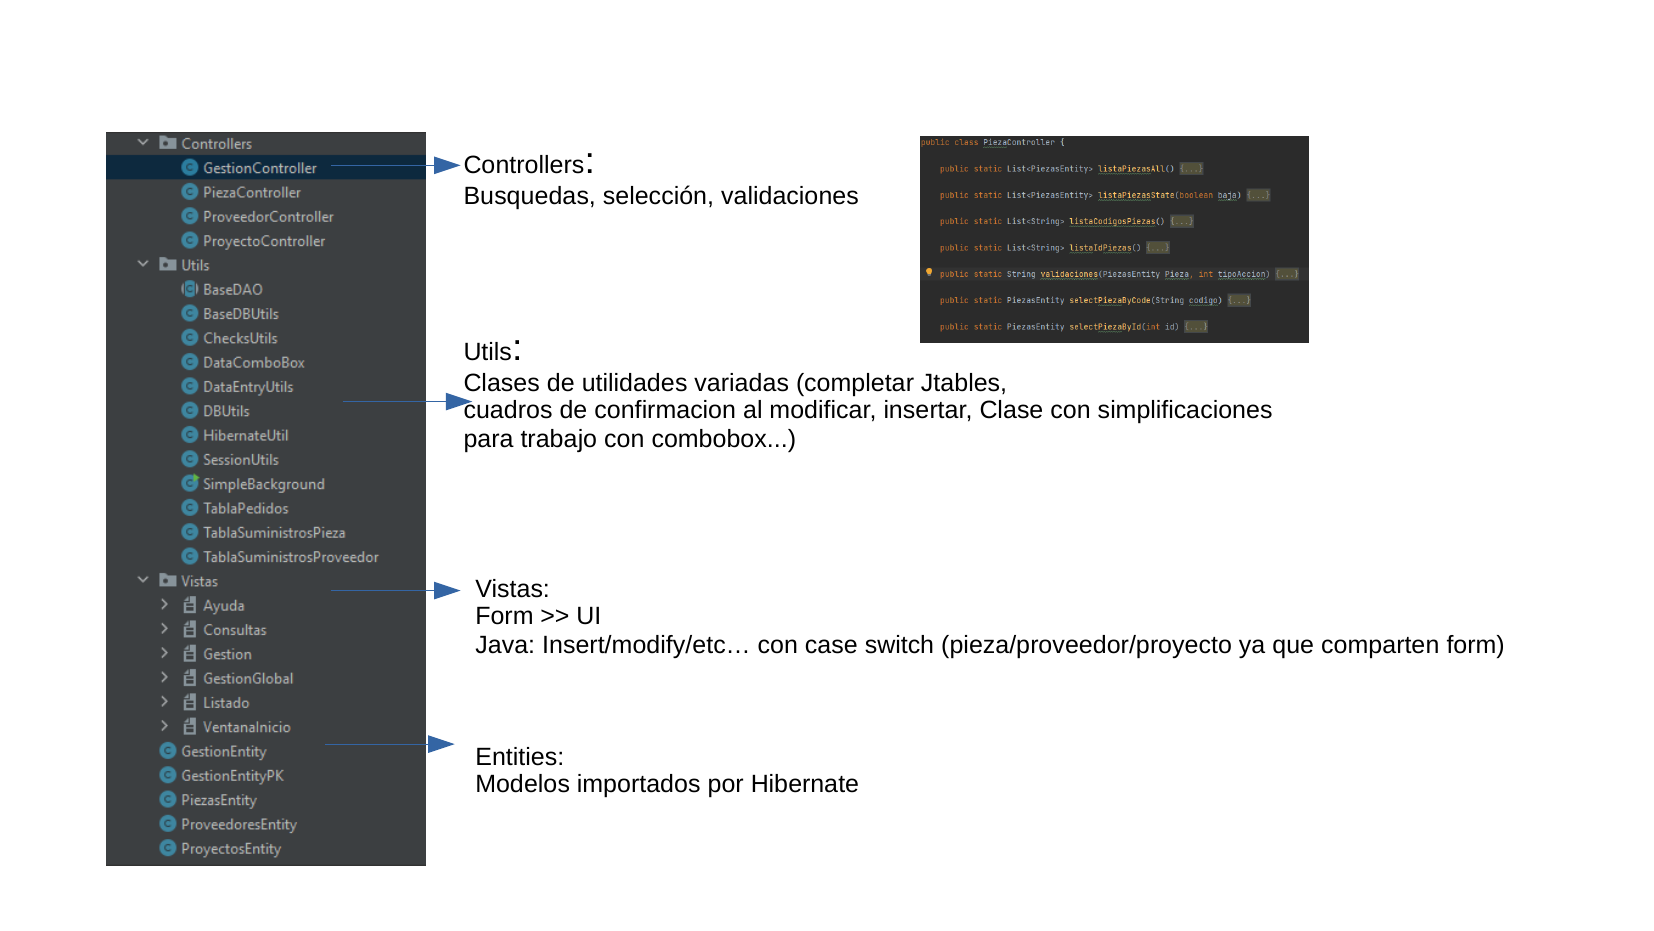

Controllers:
Busquedas, selección, validaciones
Utils:
Clases de utilidades variadas (completar Jtables,
cuadros de confirmacion al modificar, insertar, Clase con simplificaciones
para trabajo con combobox...)
Vistas:
Form >> UI
Java: Insert/modify/etc… con case switch (pieza/proveedor/proyecto ya que comparten form)
Entities:
Modelos importados por Hibernate